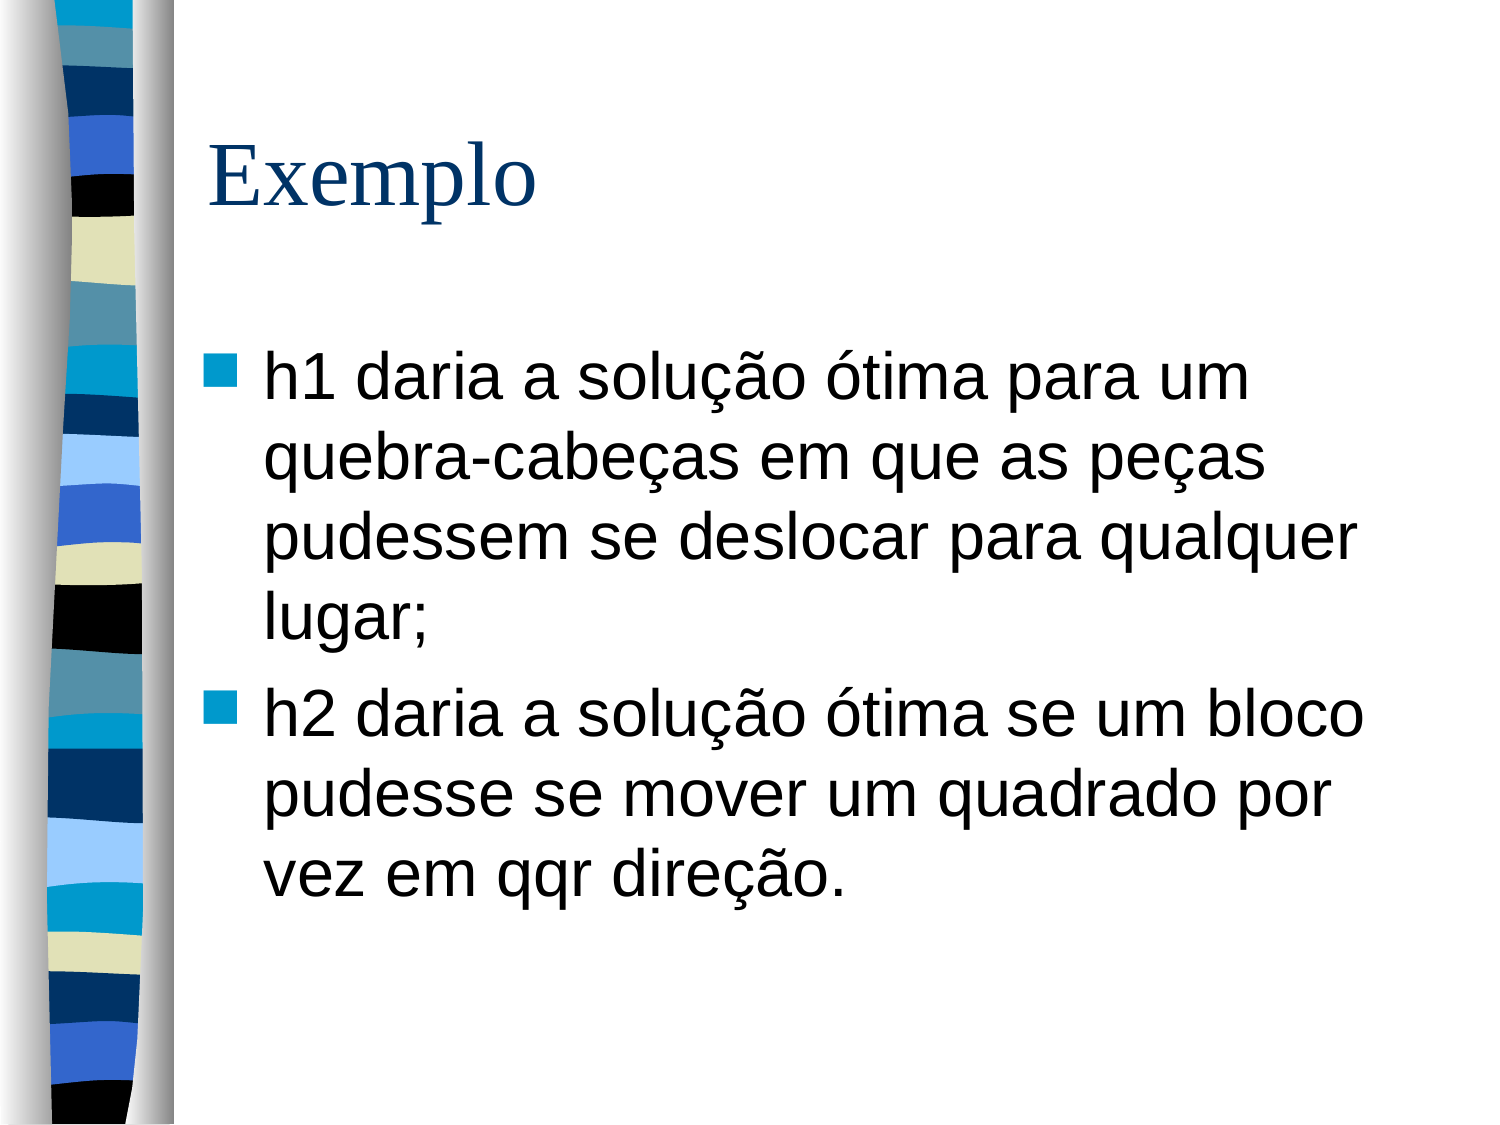

# Exemplo
h1 daria a solução ótima para um quebra-cabeças em que as peças pudessem se deslocar para qualquer lugar;
h2 daria a solução ótima se um bloco pudesse se mover um quadrado por vez em qqr direção.